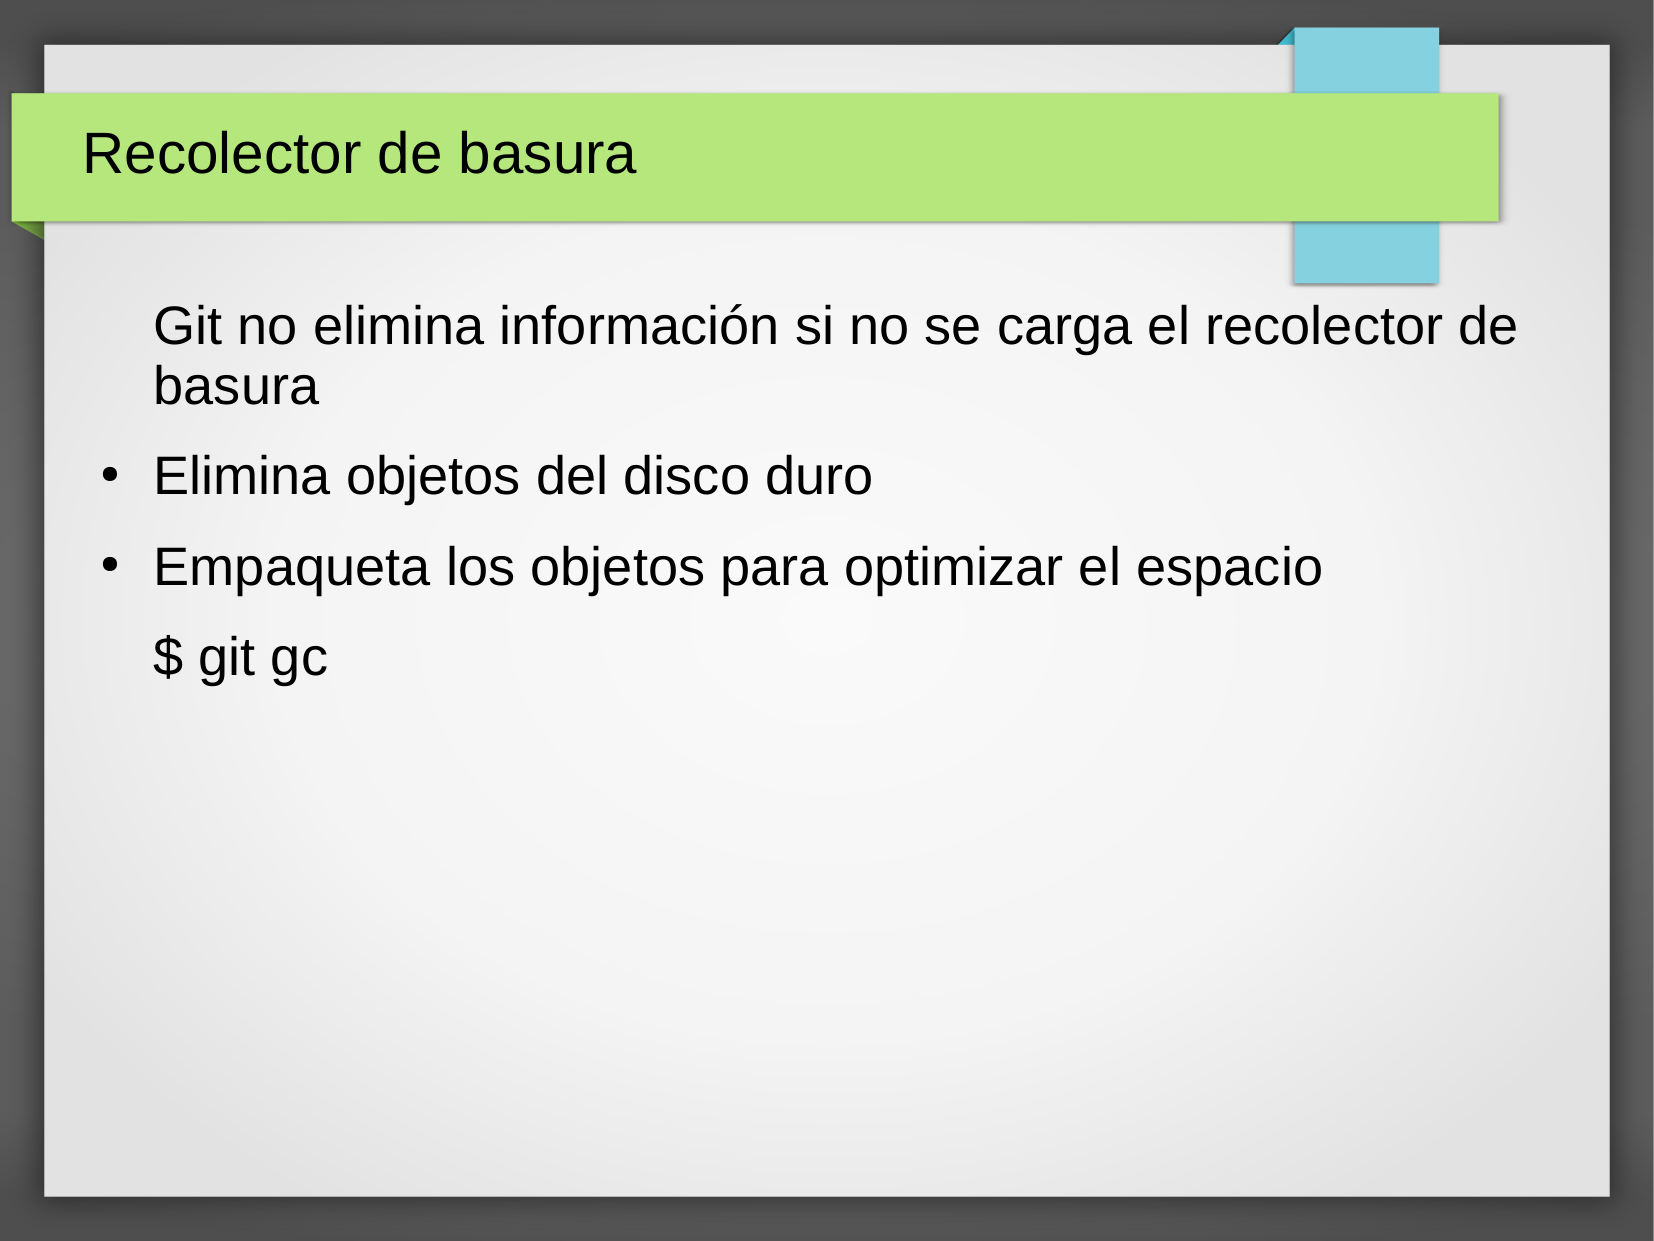

# Recolector de basura
Git no elimina información si no se carga el recolector de basura
Elimina objetos del disco duro
Empaqueta los objetos para optimizar el espacio
$ git gc